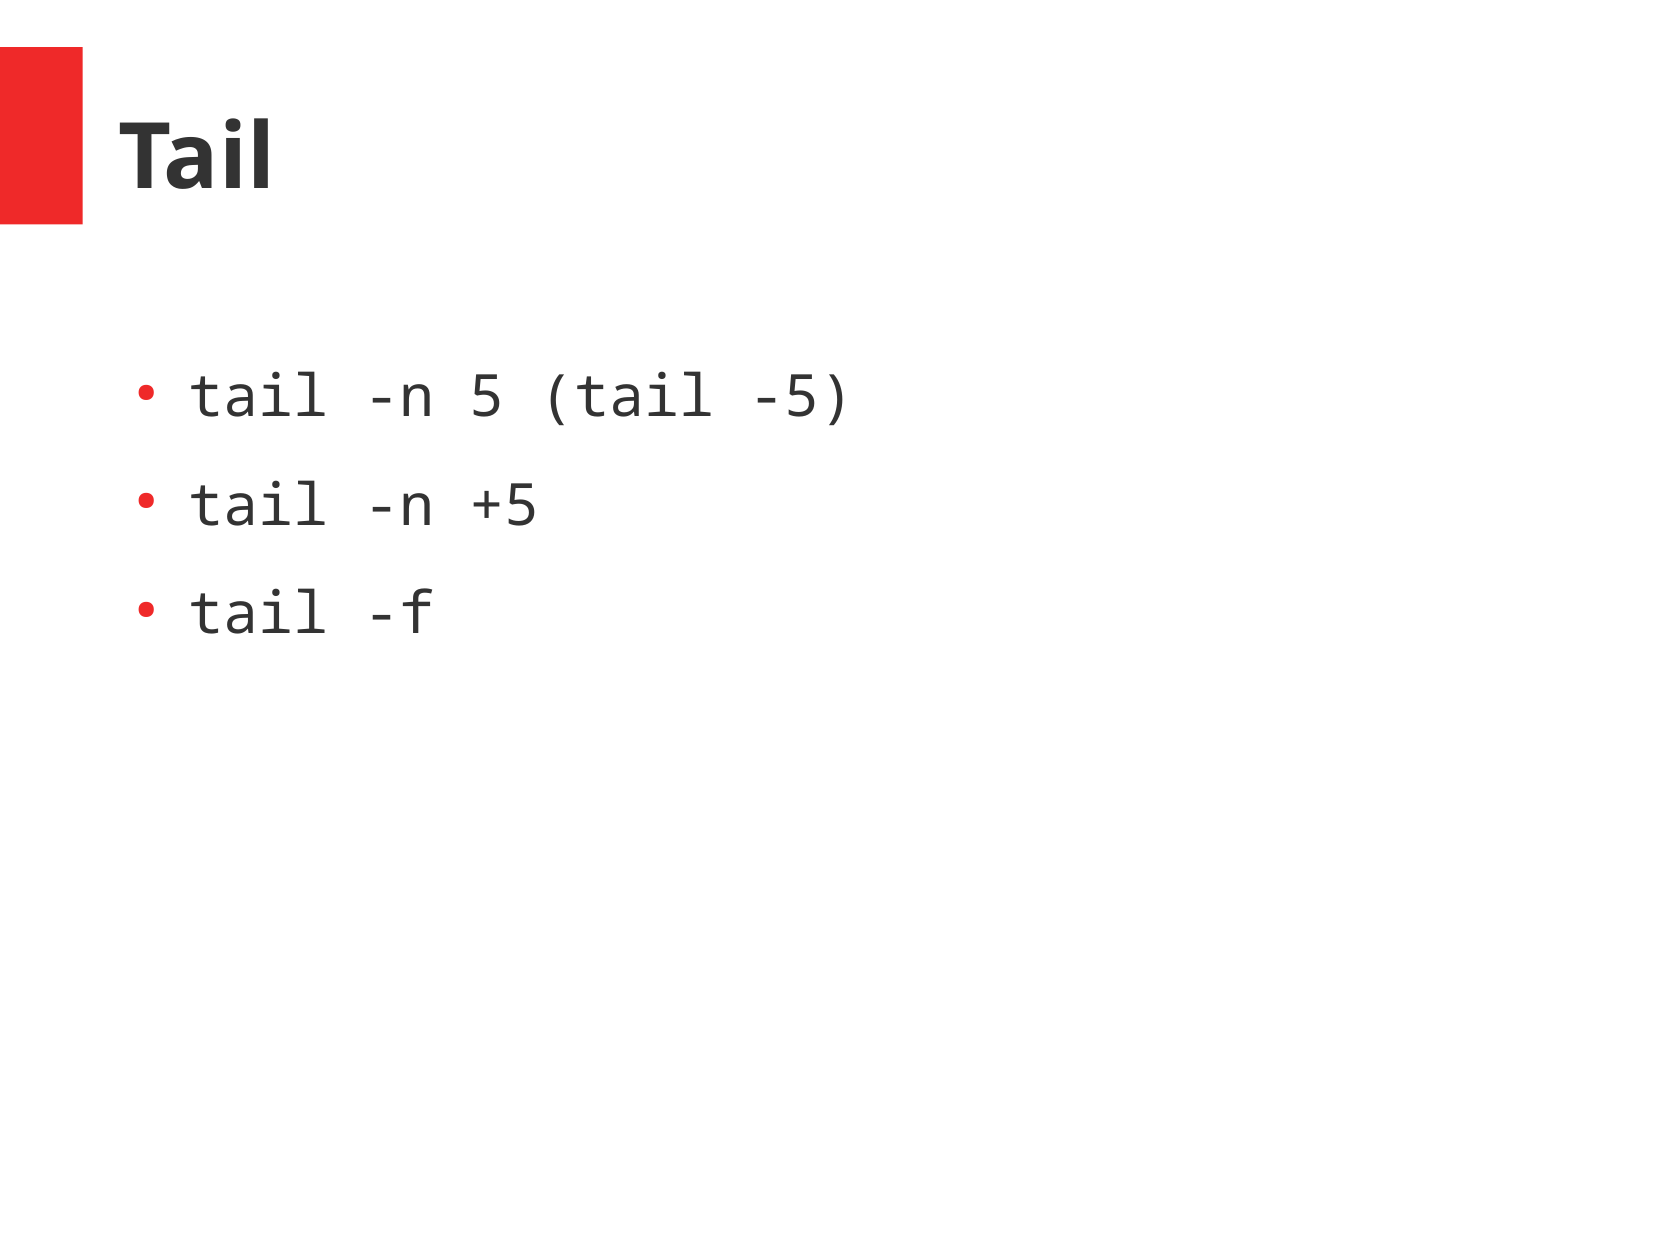

# Tail
tail -n 5 (tail -5)
tail -n +5
tail -f